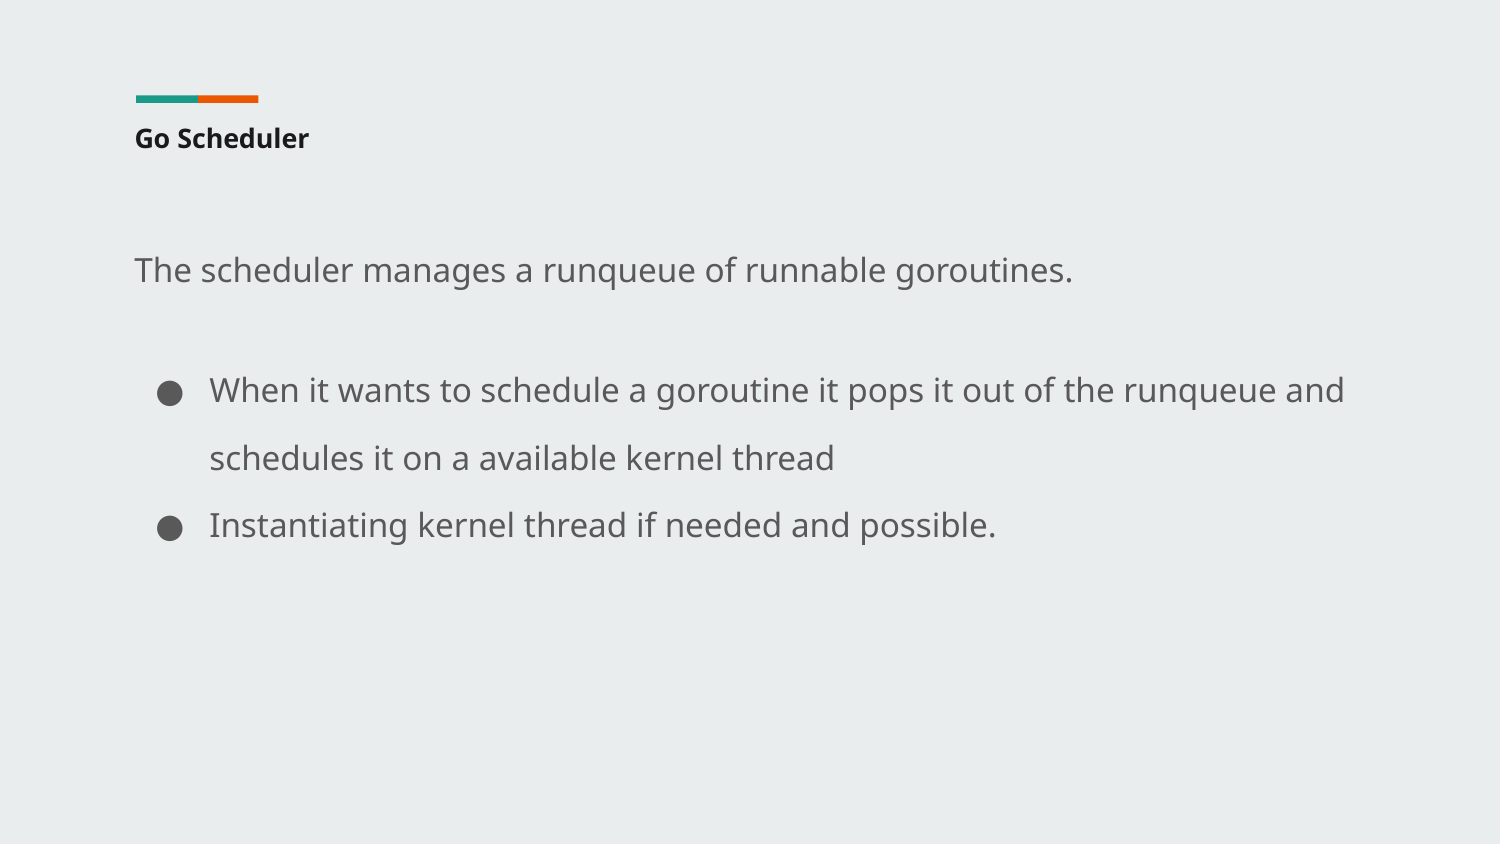

Go Scheduler
# The scheduler manages a runqueue of runnable goroutines.
When it wants to schedule a goroutine it pops it out of the runqueue and schedules it on a available kernel thread
Instantiating kernel thread if needed and possible.